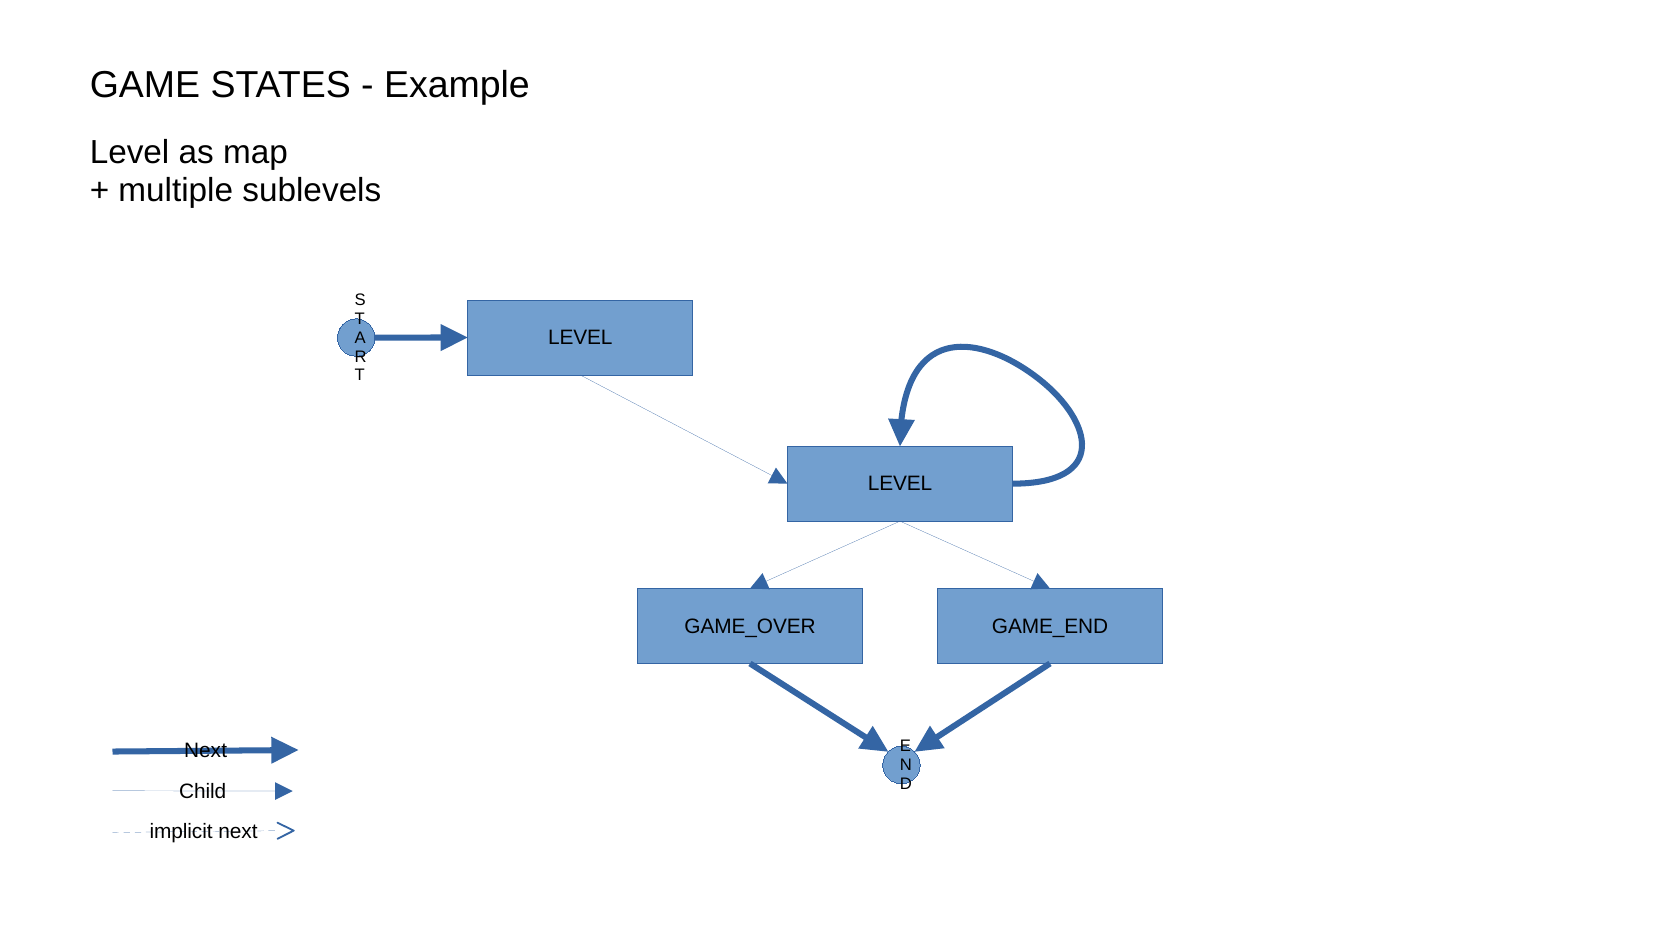

GAME STATES - Example
Level as map
+ multiple sublevels
LEVEL
START
LEVEL
GAME_OVER
GAME_END
END